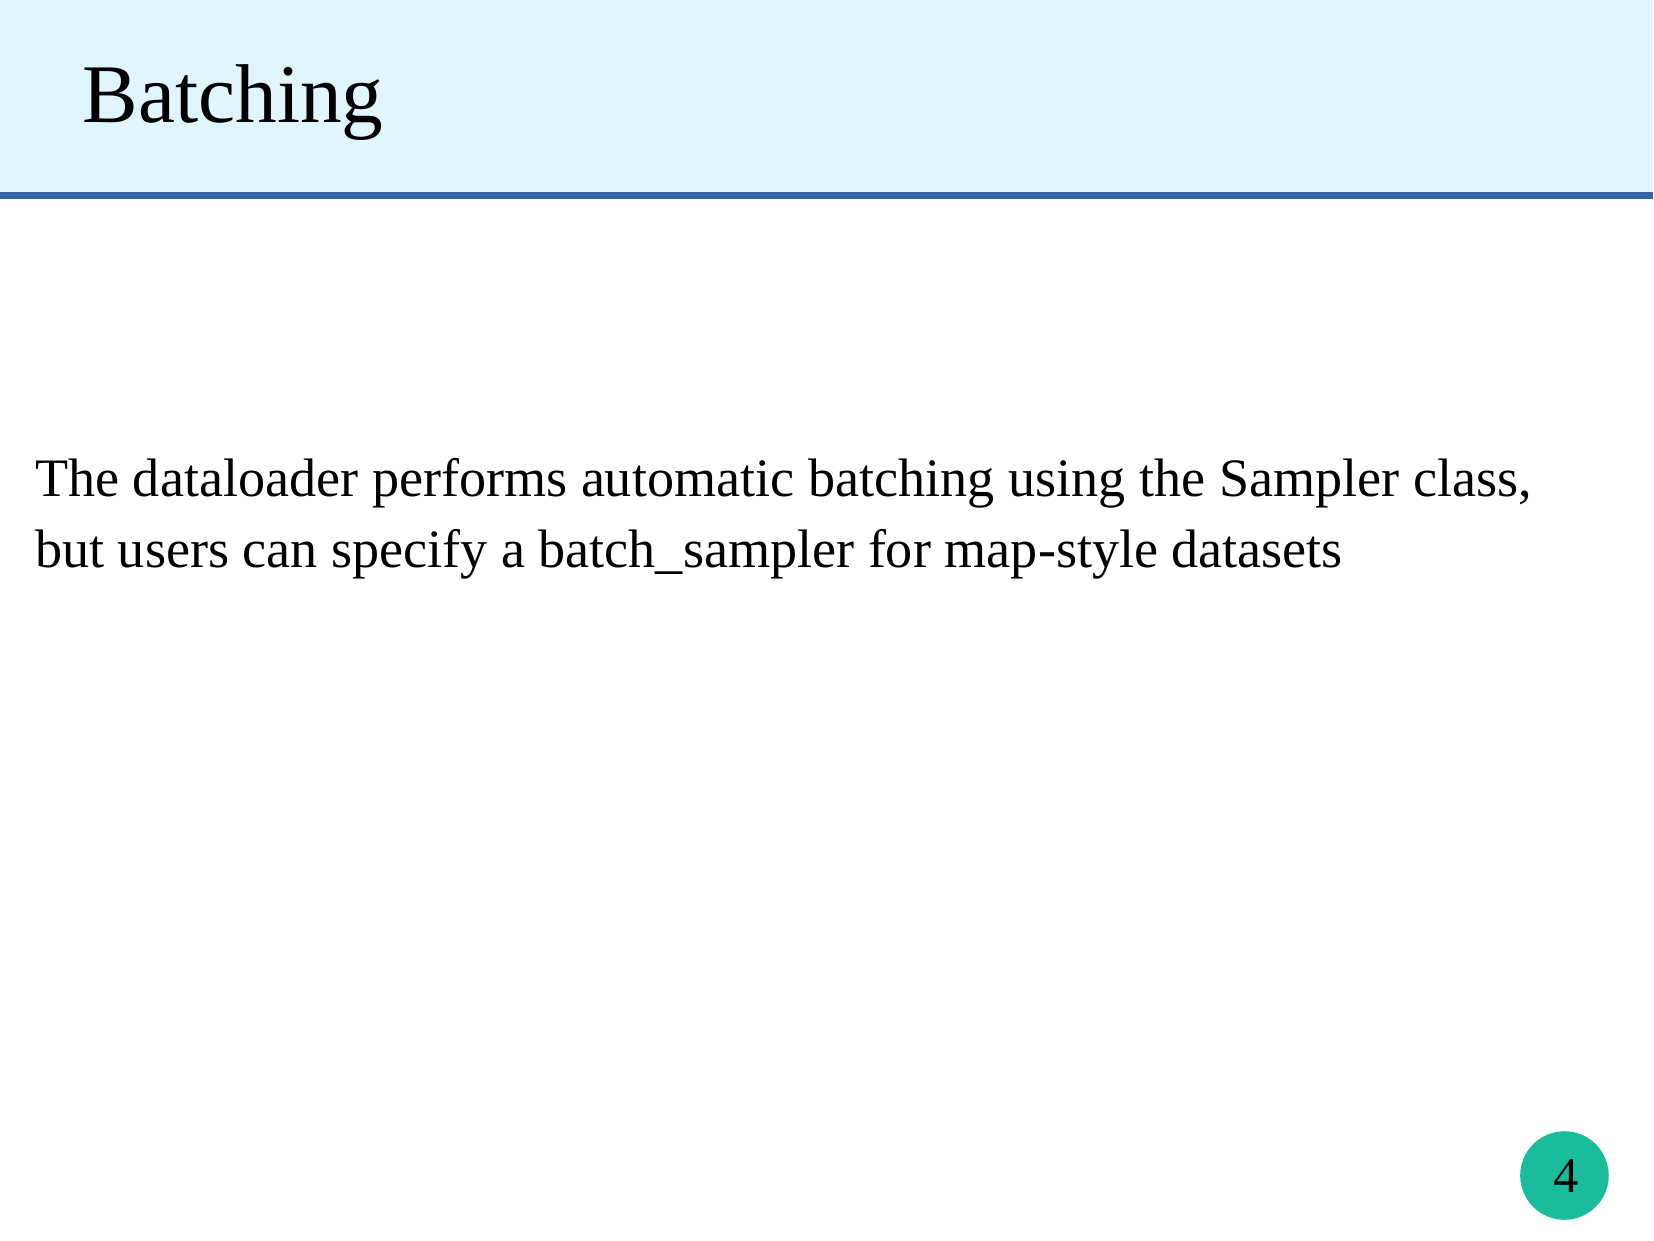

# Batching
The dataloader performs automatic batching using the Sampler class,
but users can specify a batch_sampler for map-style datasets